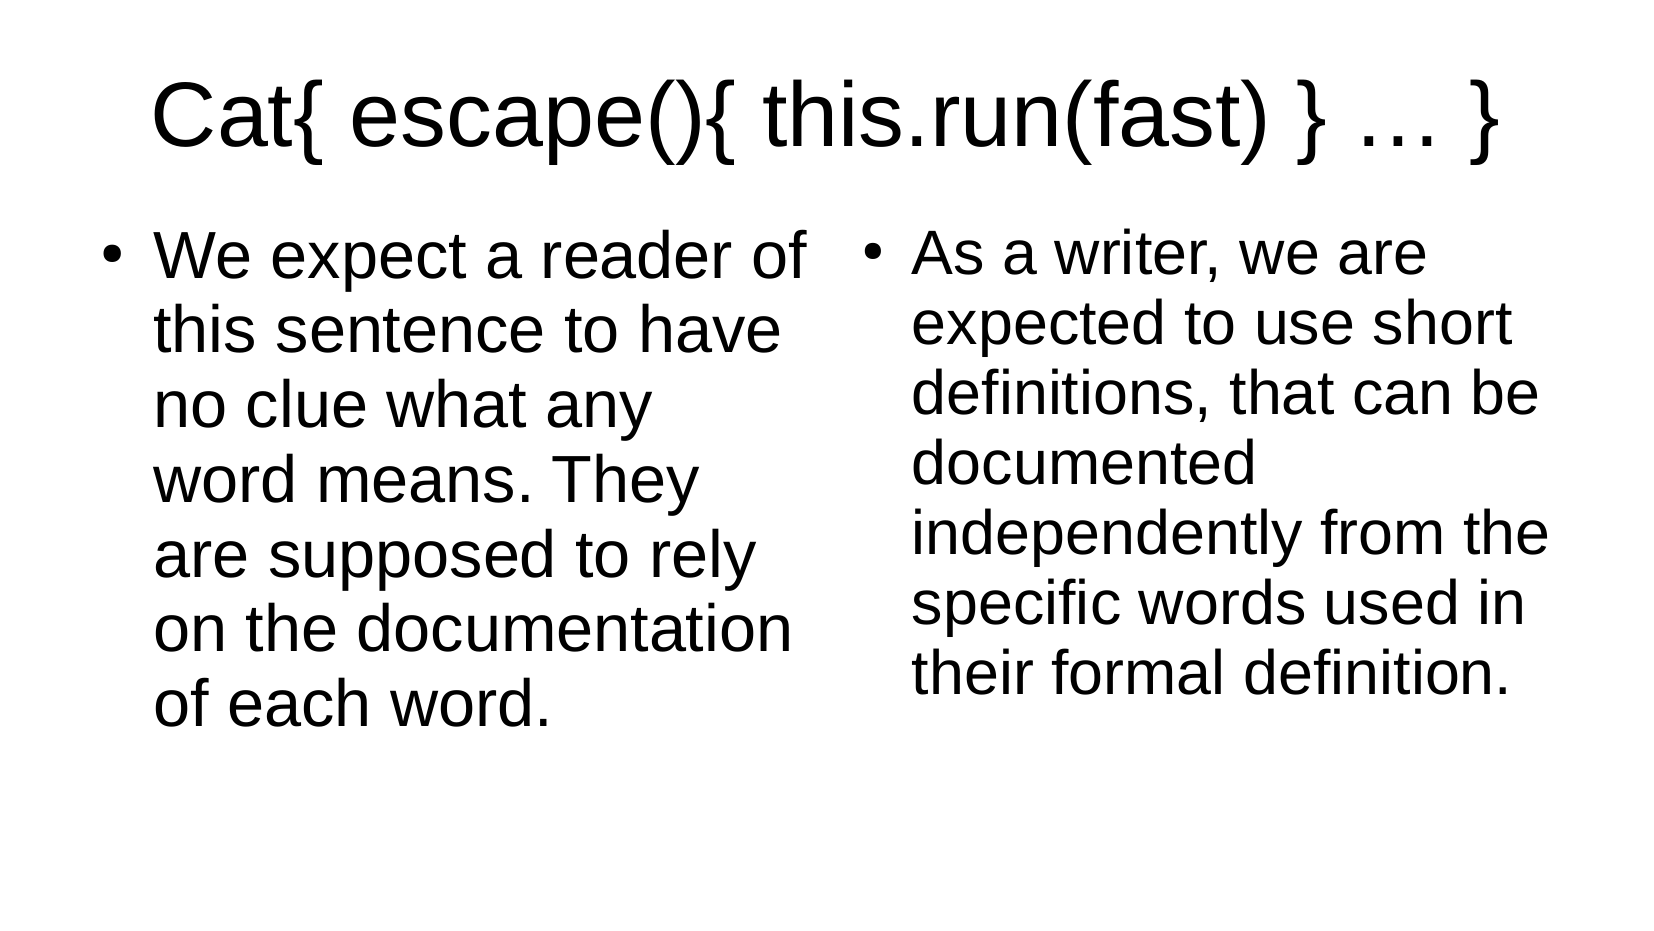

# Cat{ escape(){ this.run(fast) } … }
We expect a reader of this sentence to have no clue what any word means. They are supposed to rely on the documentation of each word.
As a writer, we are expected to use short definitions, that can be documented independently from the specific words used in their formal definition.